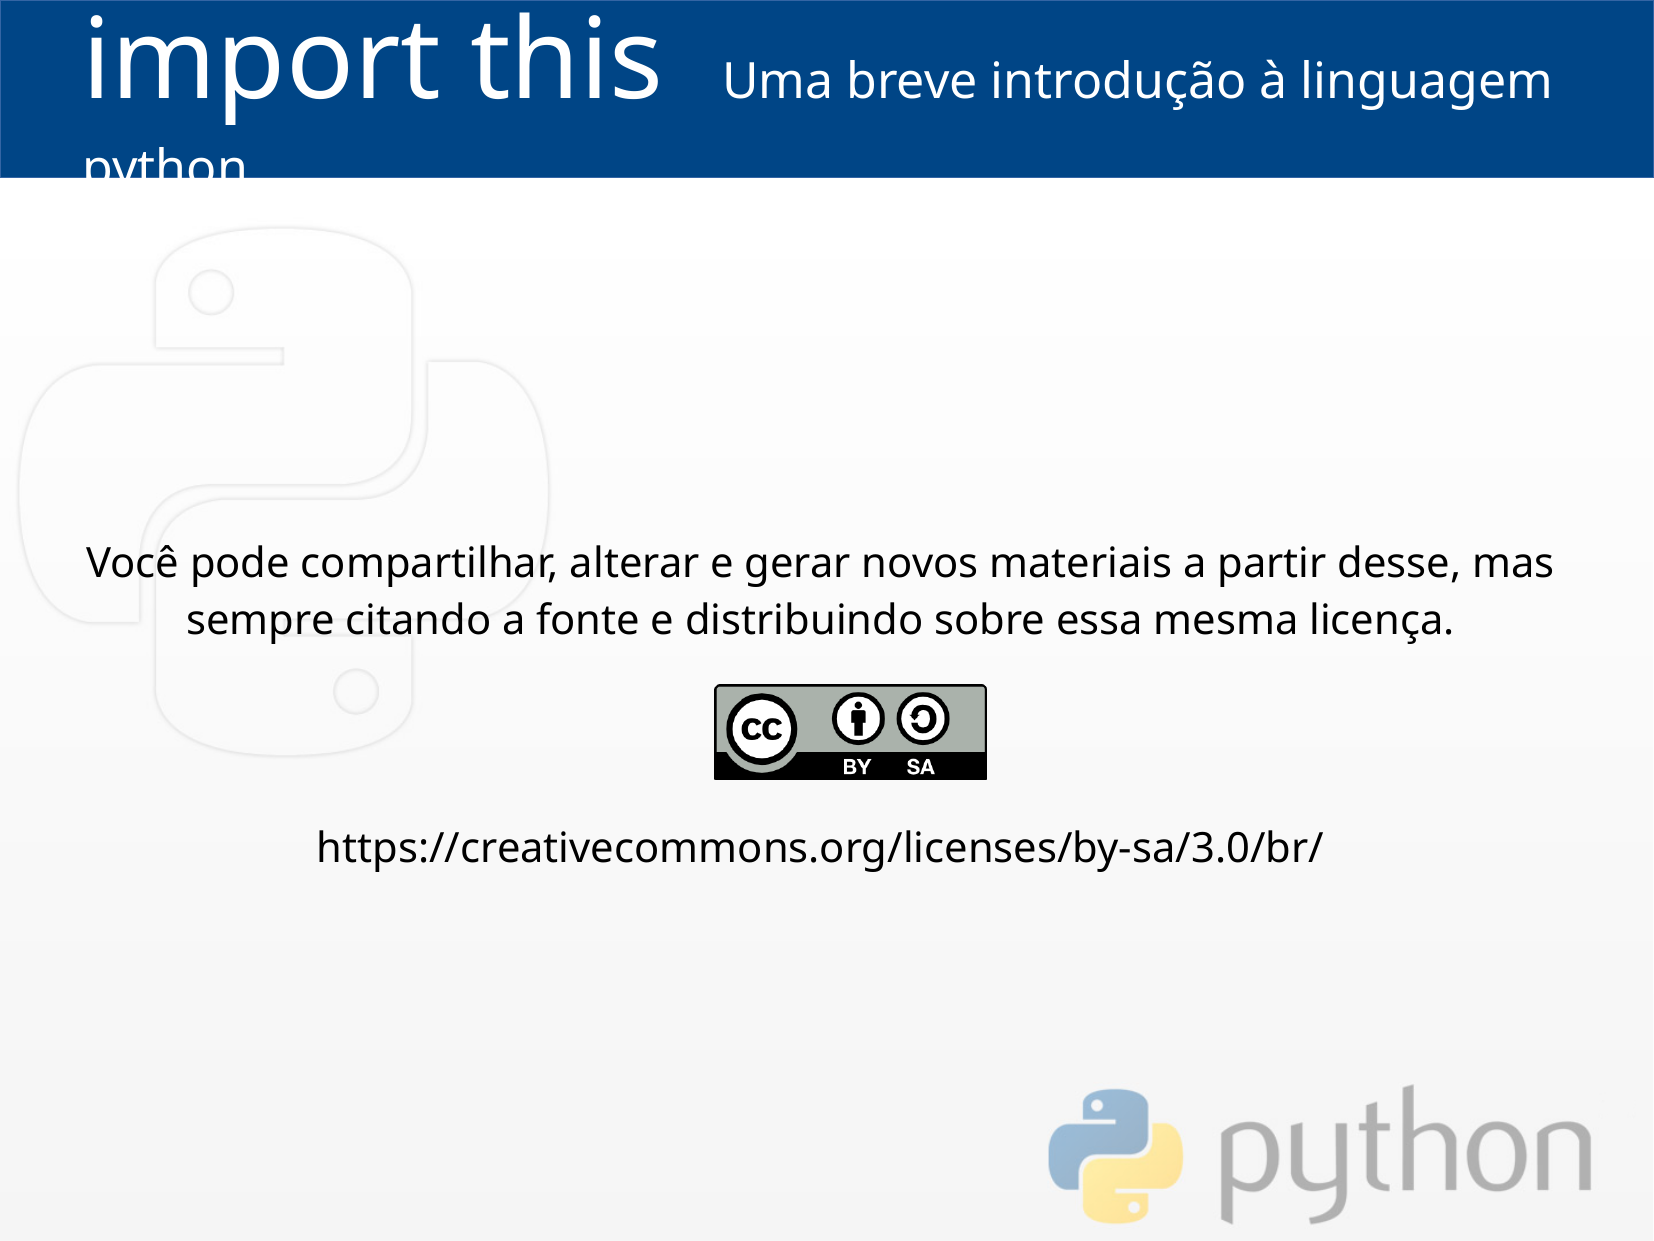

import this Uma breve introdução à linguagem python
# Você pode compartilhar, alterar e gerar novos materiais a partir desse, mas sempre citando a fonte e distribuindo sobre essa mesma licença.
https://creativecommons.org/licenses/by-sa/3.0/br/